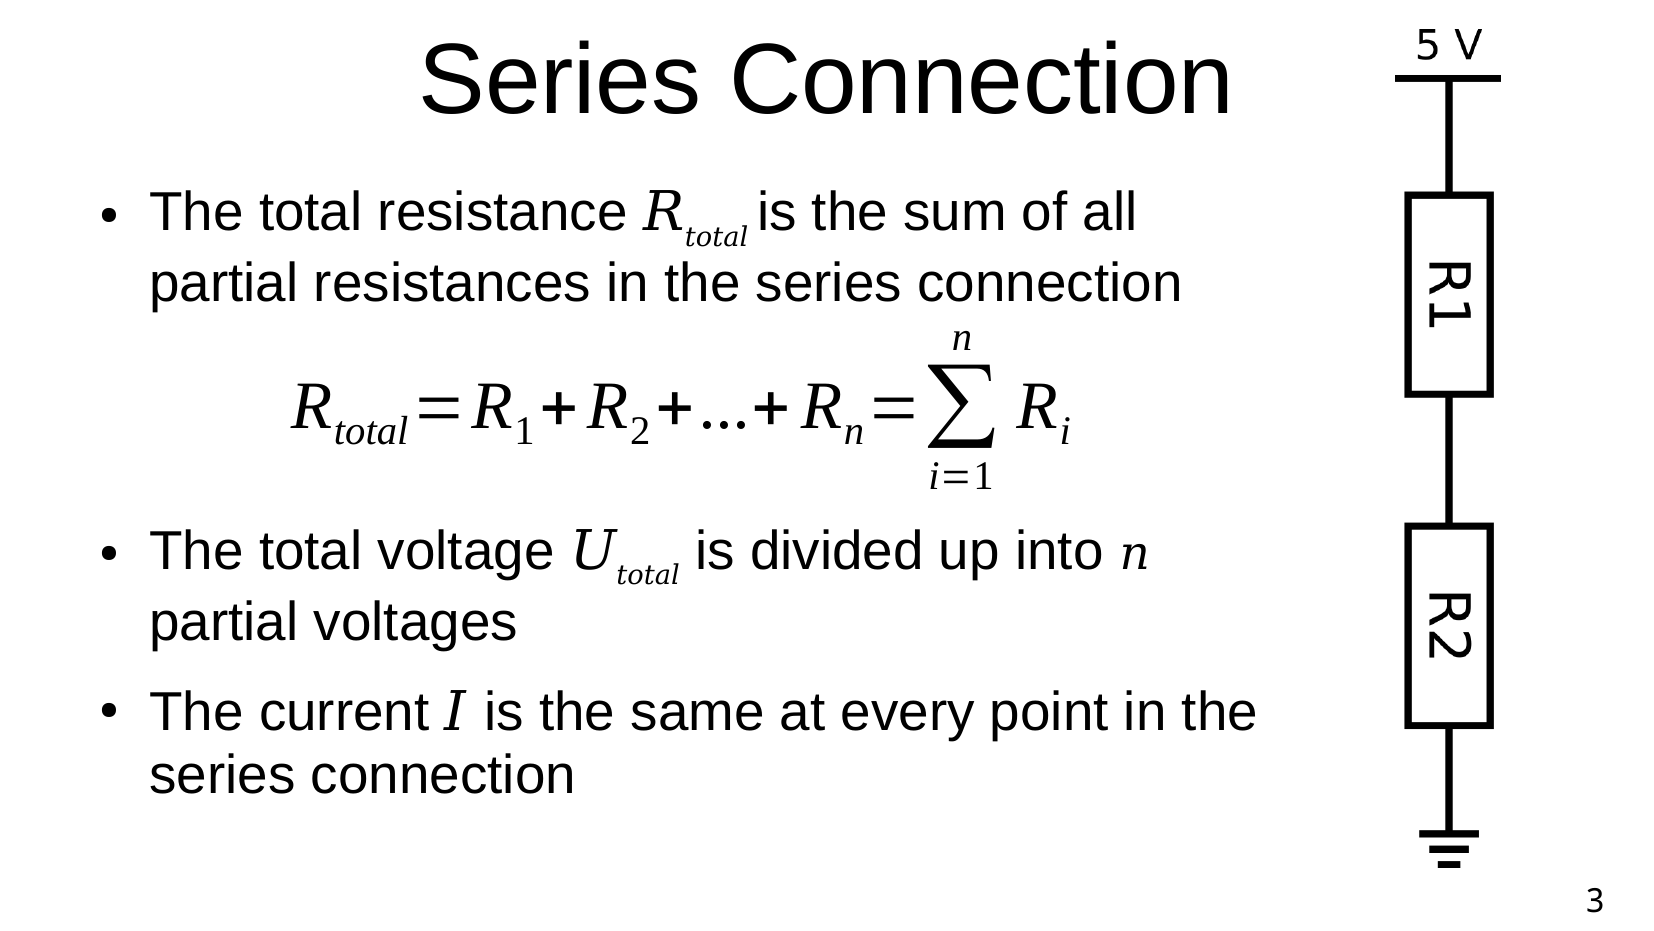

# Series Connection
The total resistance Rtotal is the sum of all partial resistances in the series connection
The total voltage Utotal is divided up into n partial voltages
The current I is the same at every point in the series connection